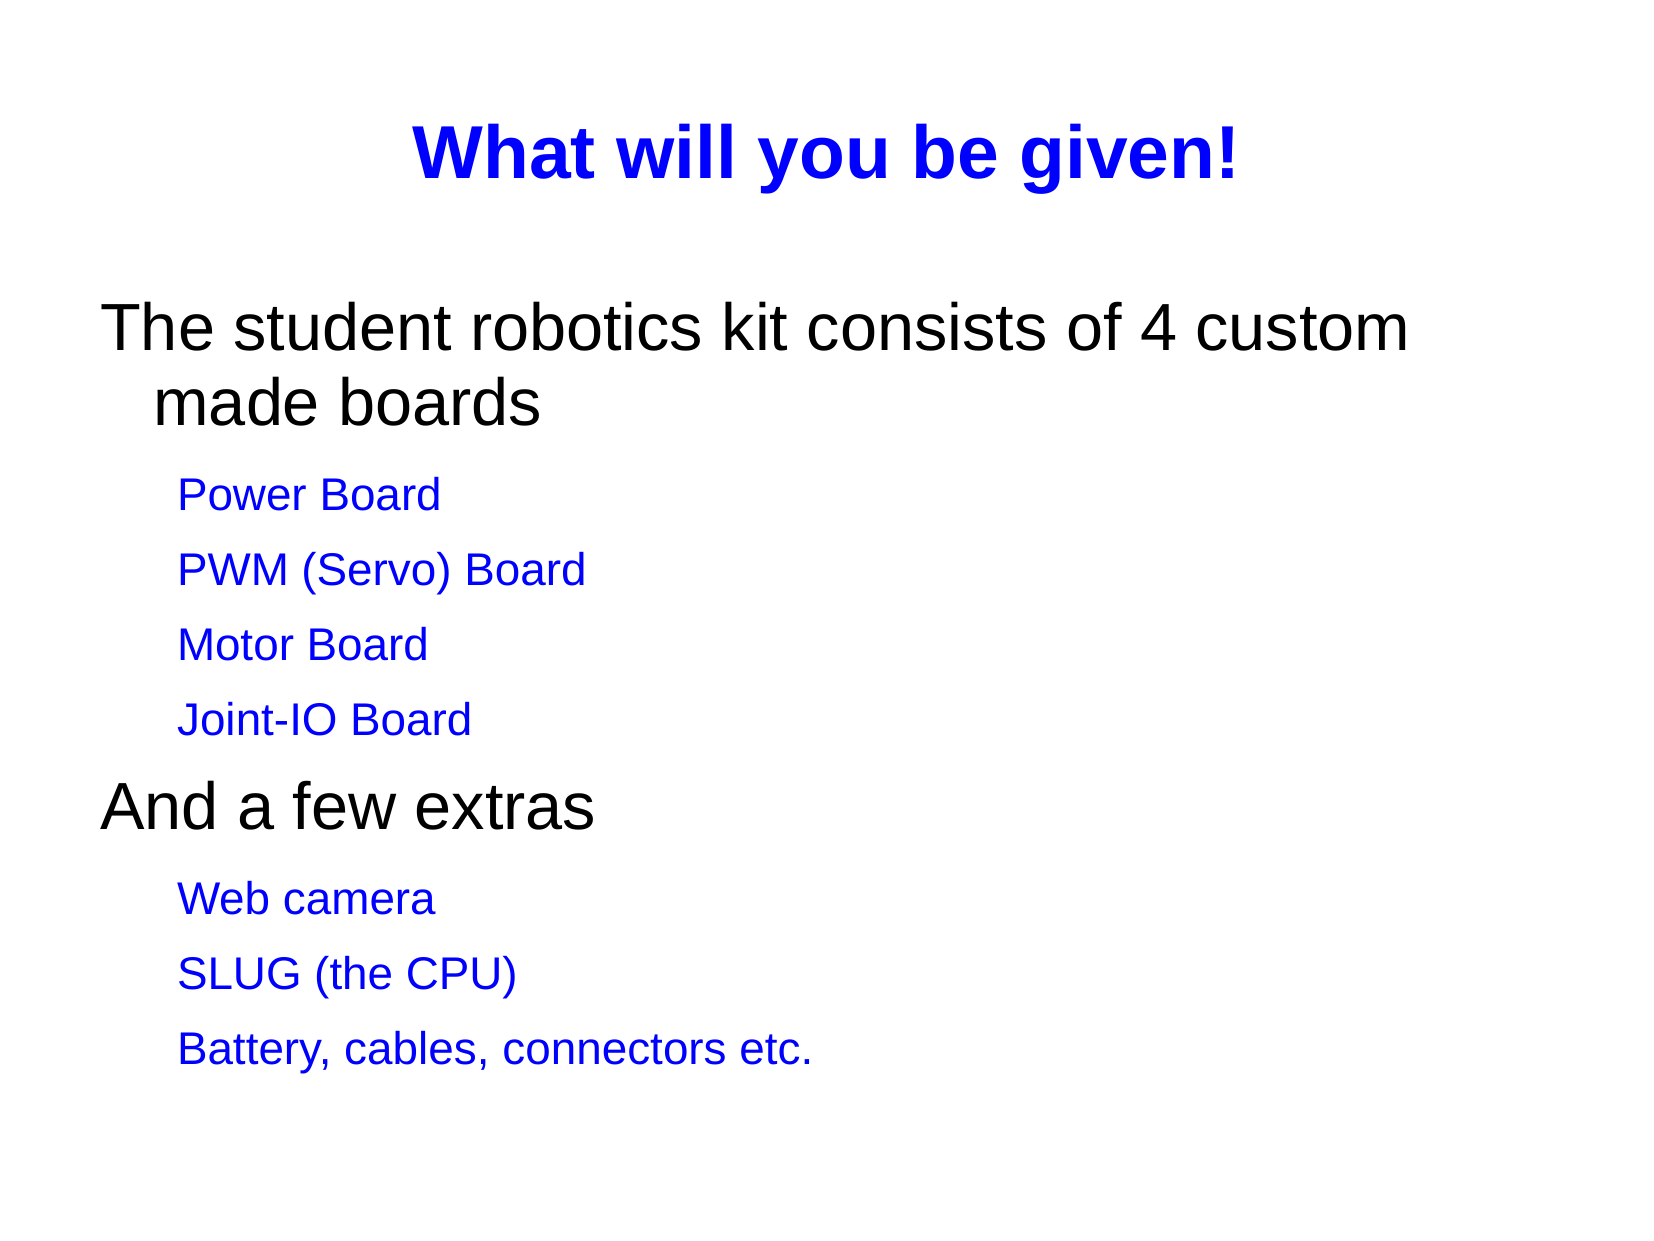

# What will you be given!
The student robotics kit consists of 4 custom made boards
Power Board
PWM (Servo) Board
Motor Board
Joint-IO Board
And a few extras
Web camera
SLUG (the CPU)
Battery, cables, connectors etc.